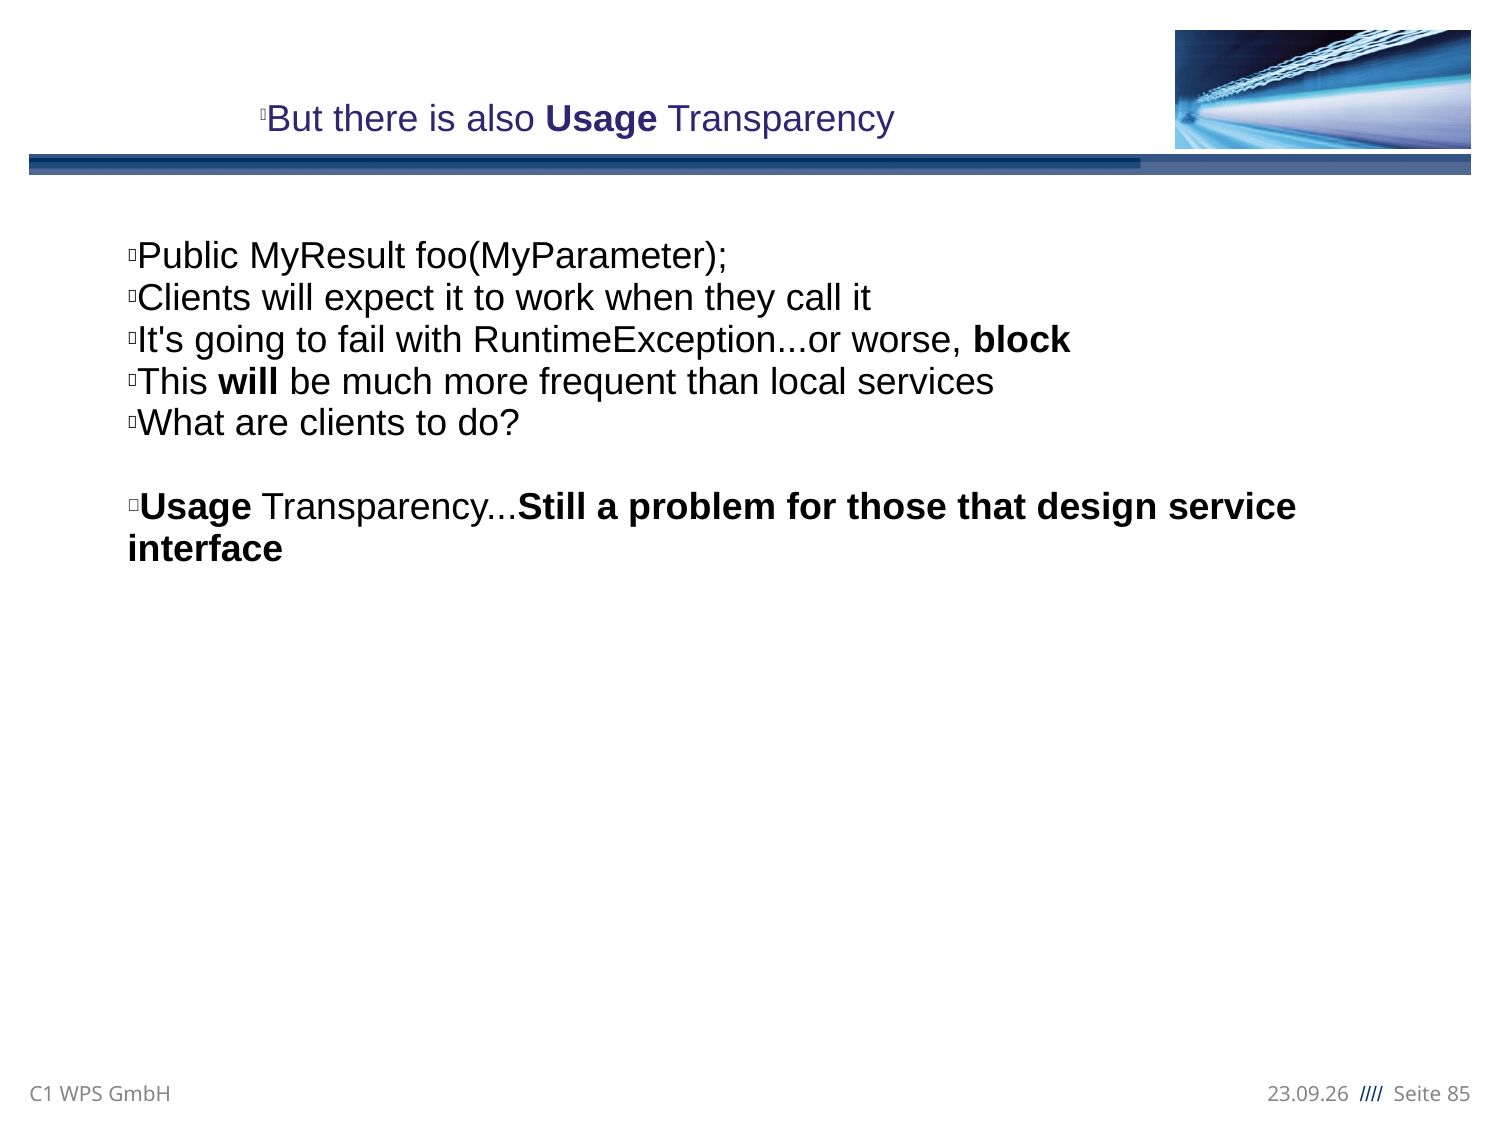

But there is also Usage Transparency
Public MyResult foo(MyParameter);
Clients will expect it to work when they call it
It's going to fail with RuntimeException...or worse, block
This will be much more frequent than local services
What are clients to do?
Usage Transparency...Still a problem for those that design service interface